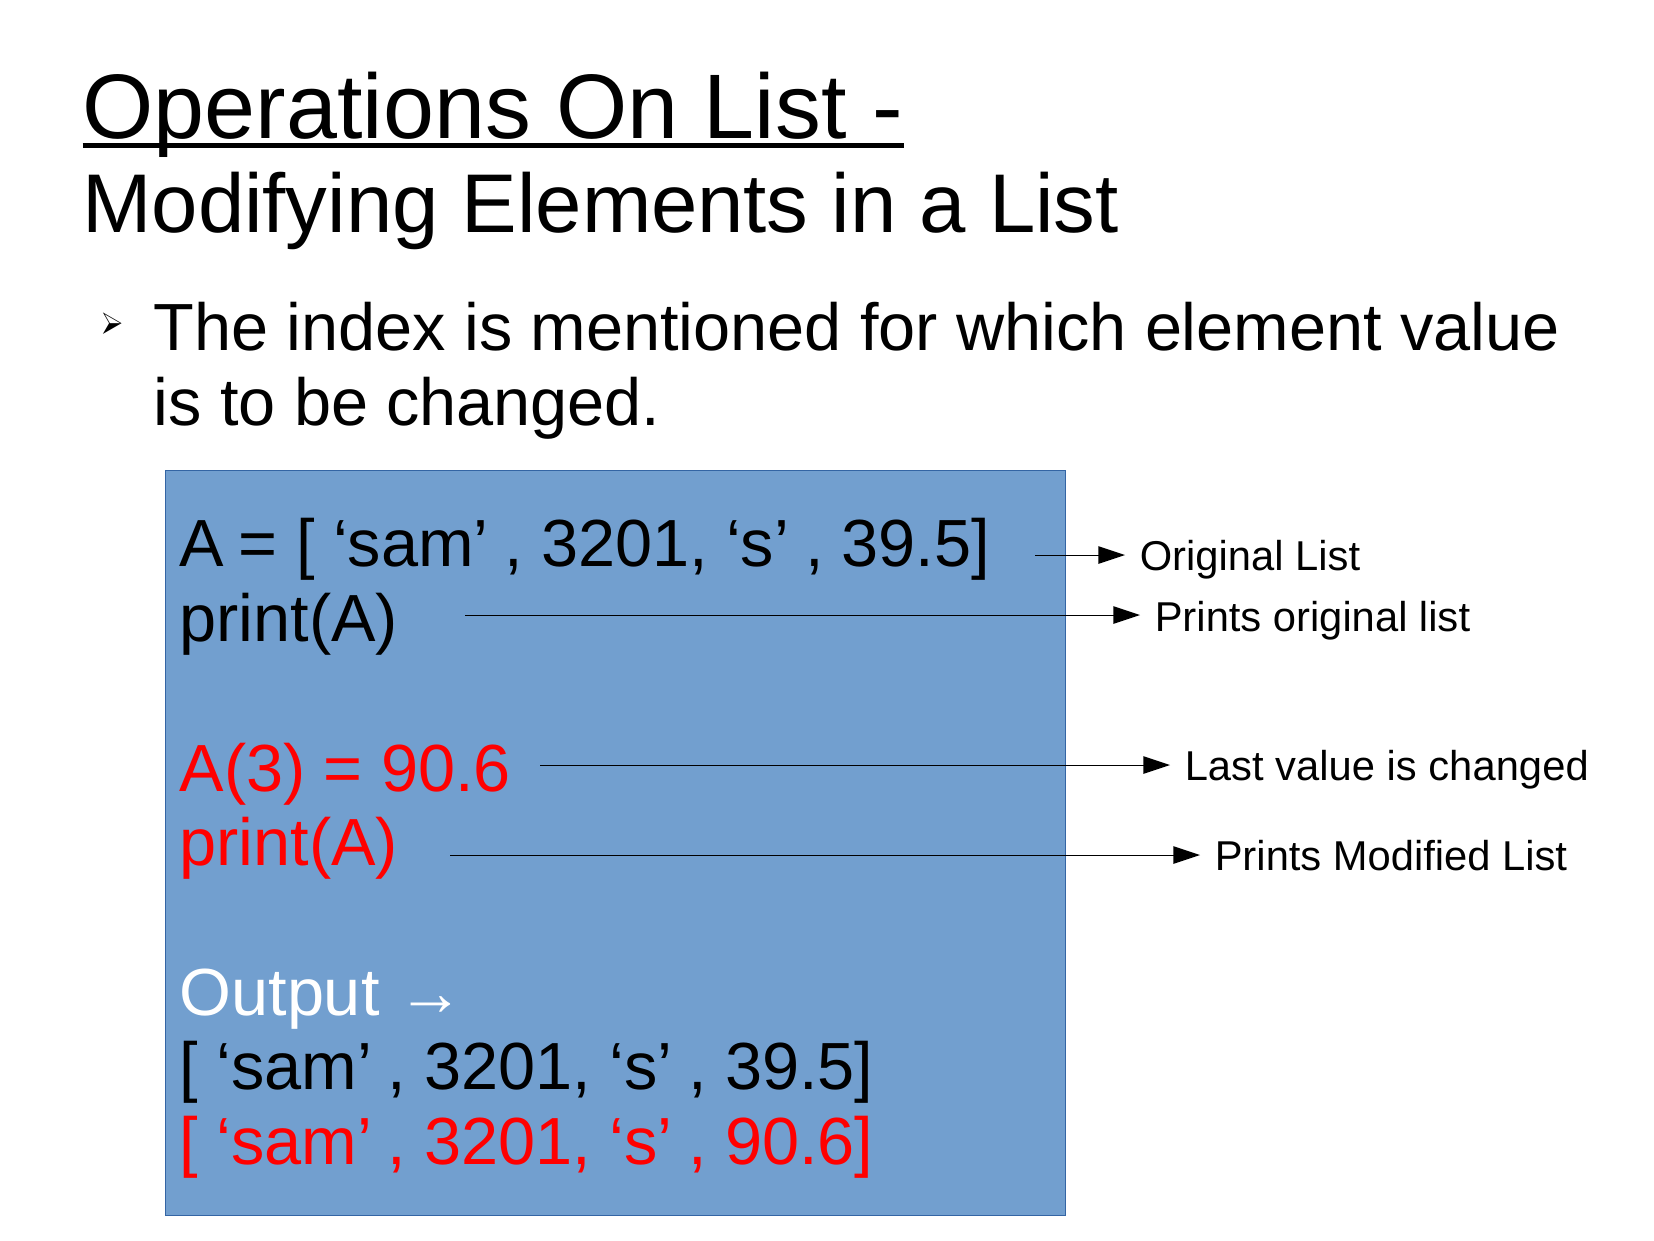

# Operations On List - Modifying Elements in a List
The index is mentioned for which element value is to be changed.
A = [ ‘sam’ , 3201, ‘s’ , 39.5]
print(A)
A(3) = 90.6
print(A)
Output →
[ ‘sam’ , 3201, ‘s’ , 39.5]
[ ‘sam’ , 3201, ‘s’ , 90.6]
Original List
Prints original list
Last value is changed
Prints Modified List